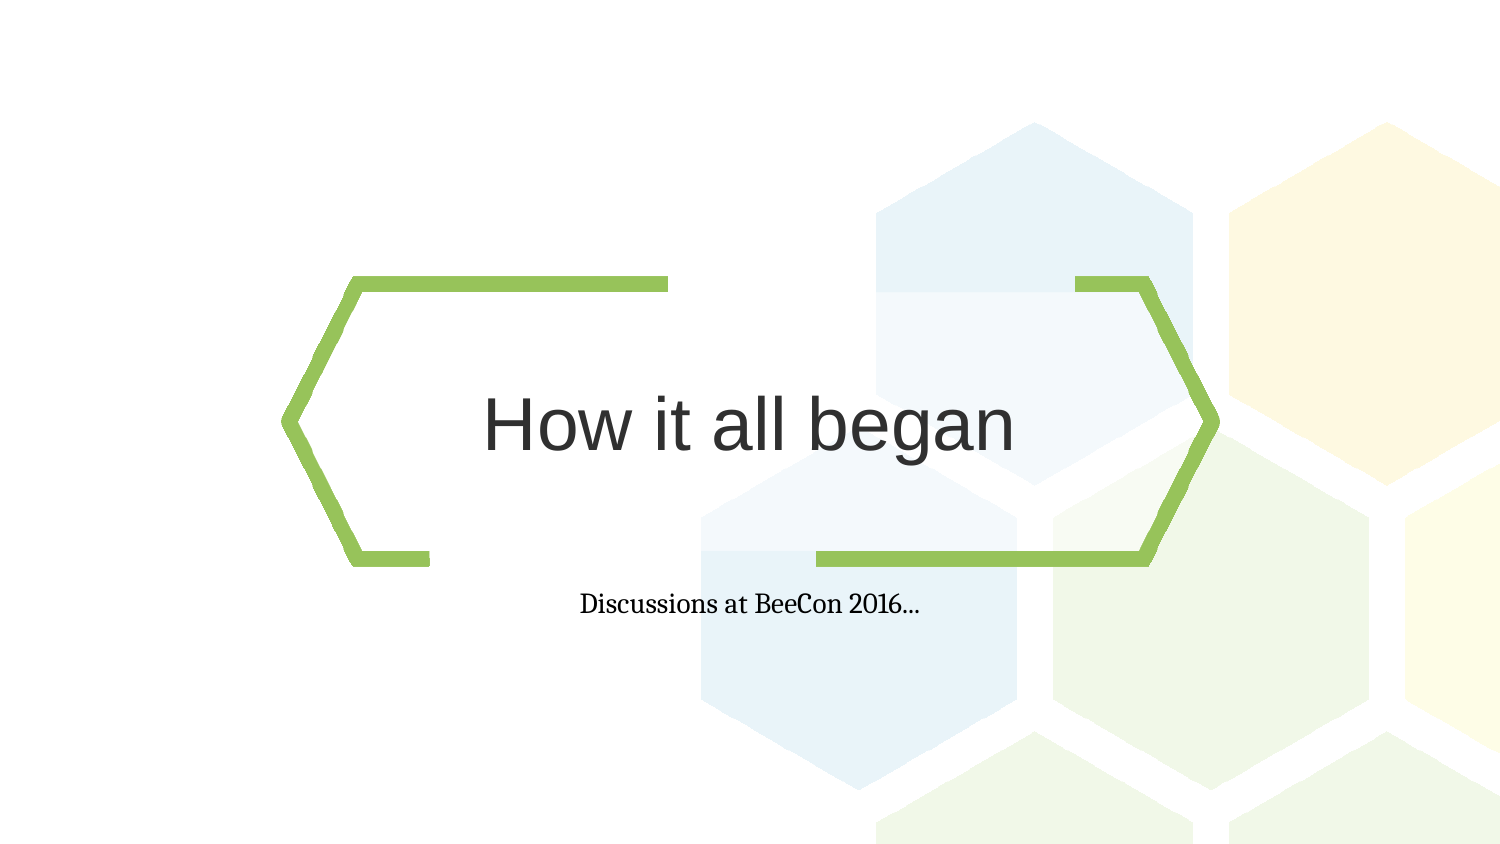

# How it all began
Discussions at BeeCon 2016...